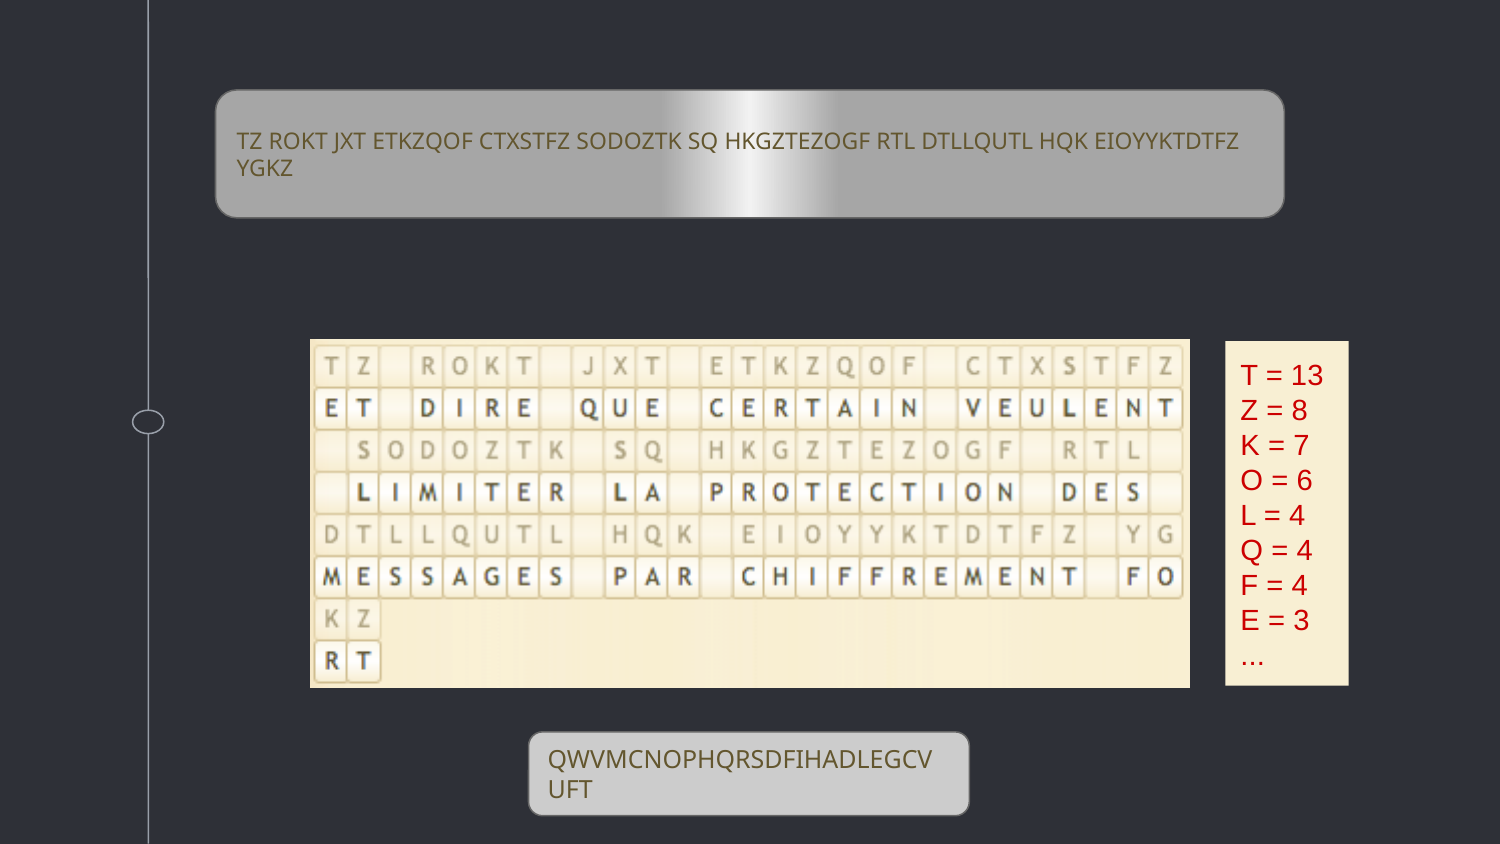

TZ ROKT JXT ETKZQOF CTXSTFZ SODOZTK SQ HKGZTEZOGF RTL DTLLQUTL HQK EIOYYKTDTFZ YGKZ
T = 13
Z = 8
K = 7
O = 6
L = 4
Q = 4
F = 4
E = 3
...
QWVMCNOPHQRSDFIHADLEGCVUFT